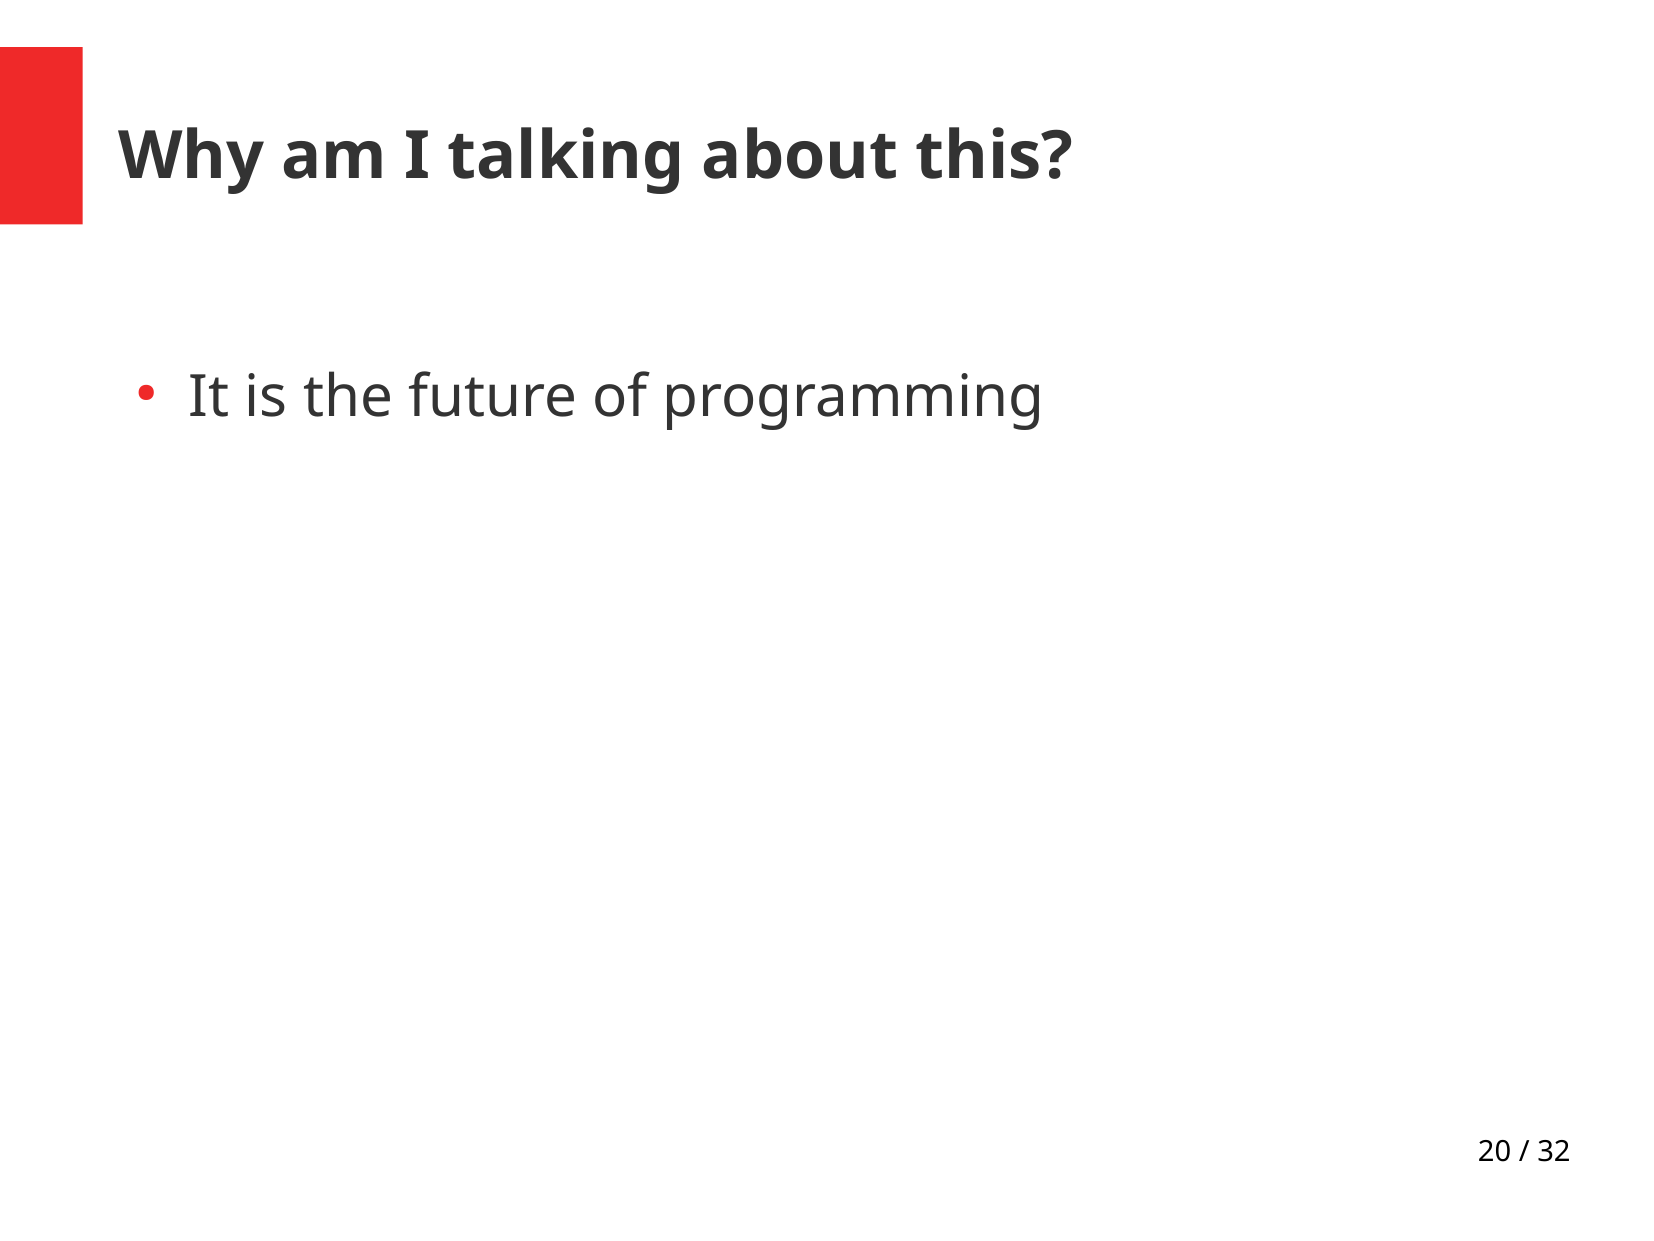

# Why am I talking about this?
It is the future of programming
20